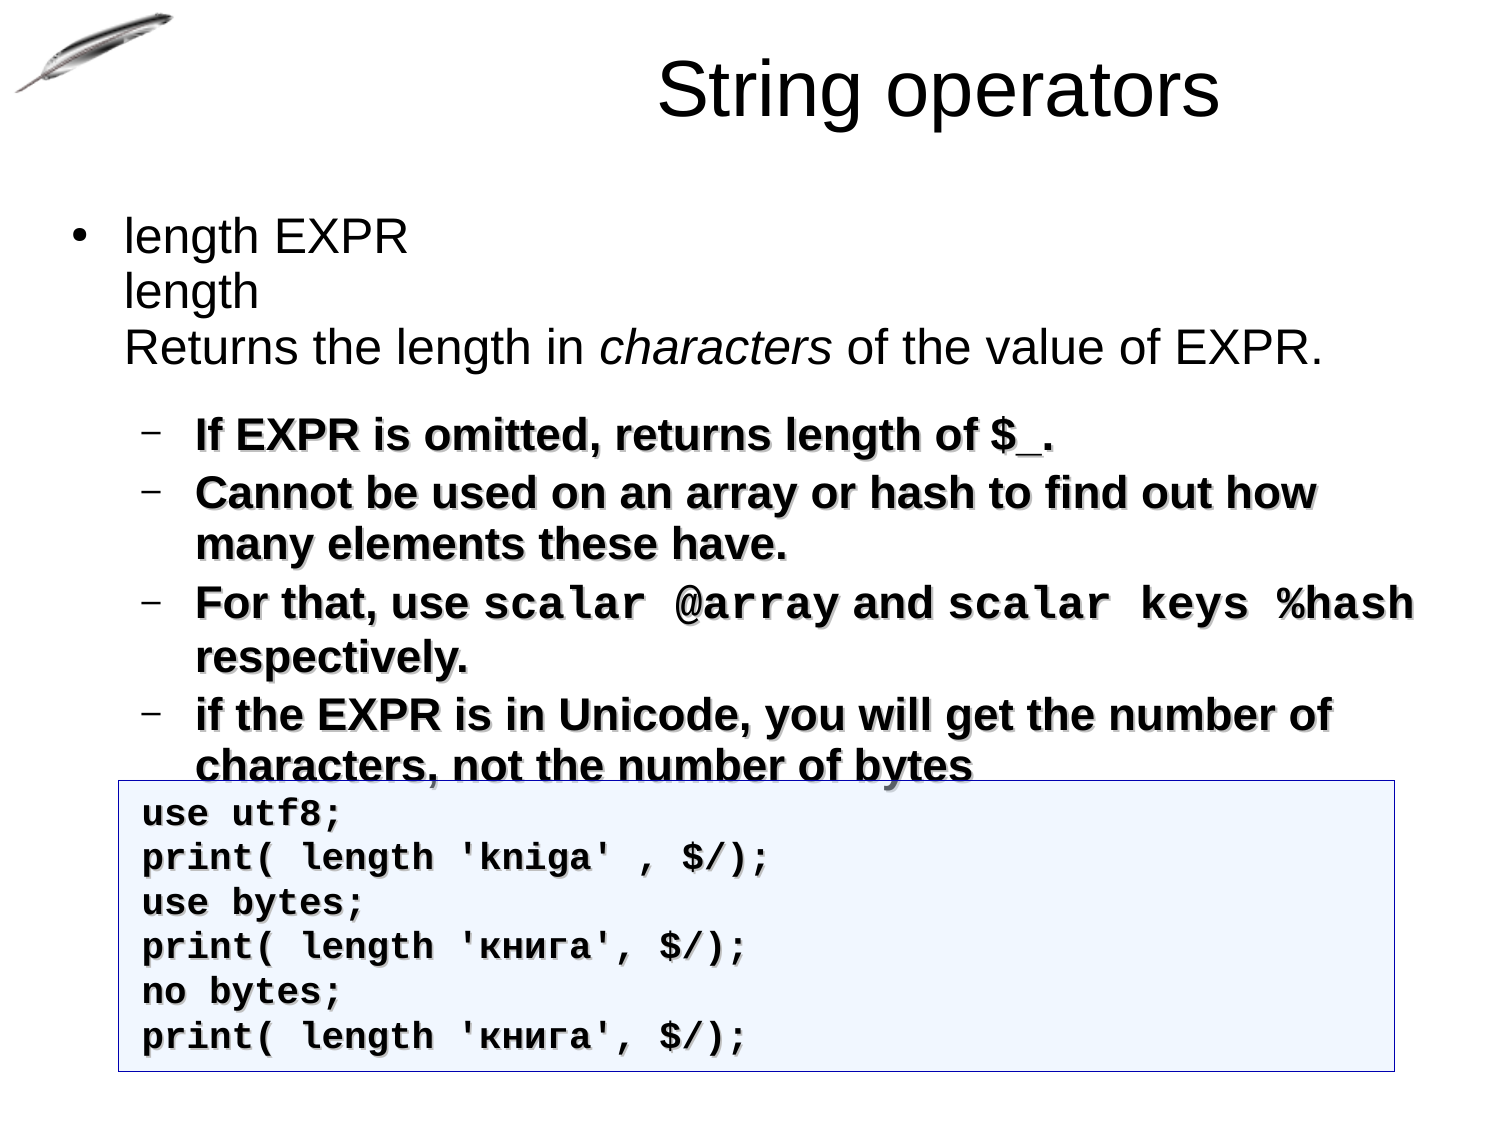

# String operators
length EXPR
length
Returns the length in characters of the value of EXPR.
If EXPR is omitted, returns length of $_.
Cannot be used on an array or hash to find out how many elements these have.
For that, use scalar @array and scalar keys %hash respectively.
if the EXPR is in Unicode, you will get the number of characters, not the number of bytes
use utf8;
print( length 'kniga' , $/);
use bytes;
print( length 'книга', $/);
no bytes;
print( length 'книга', $/);